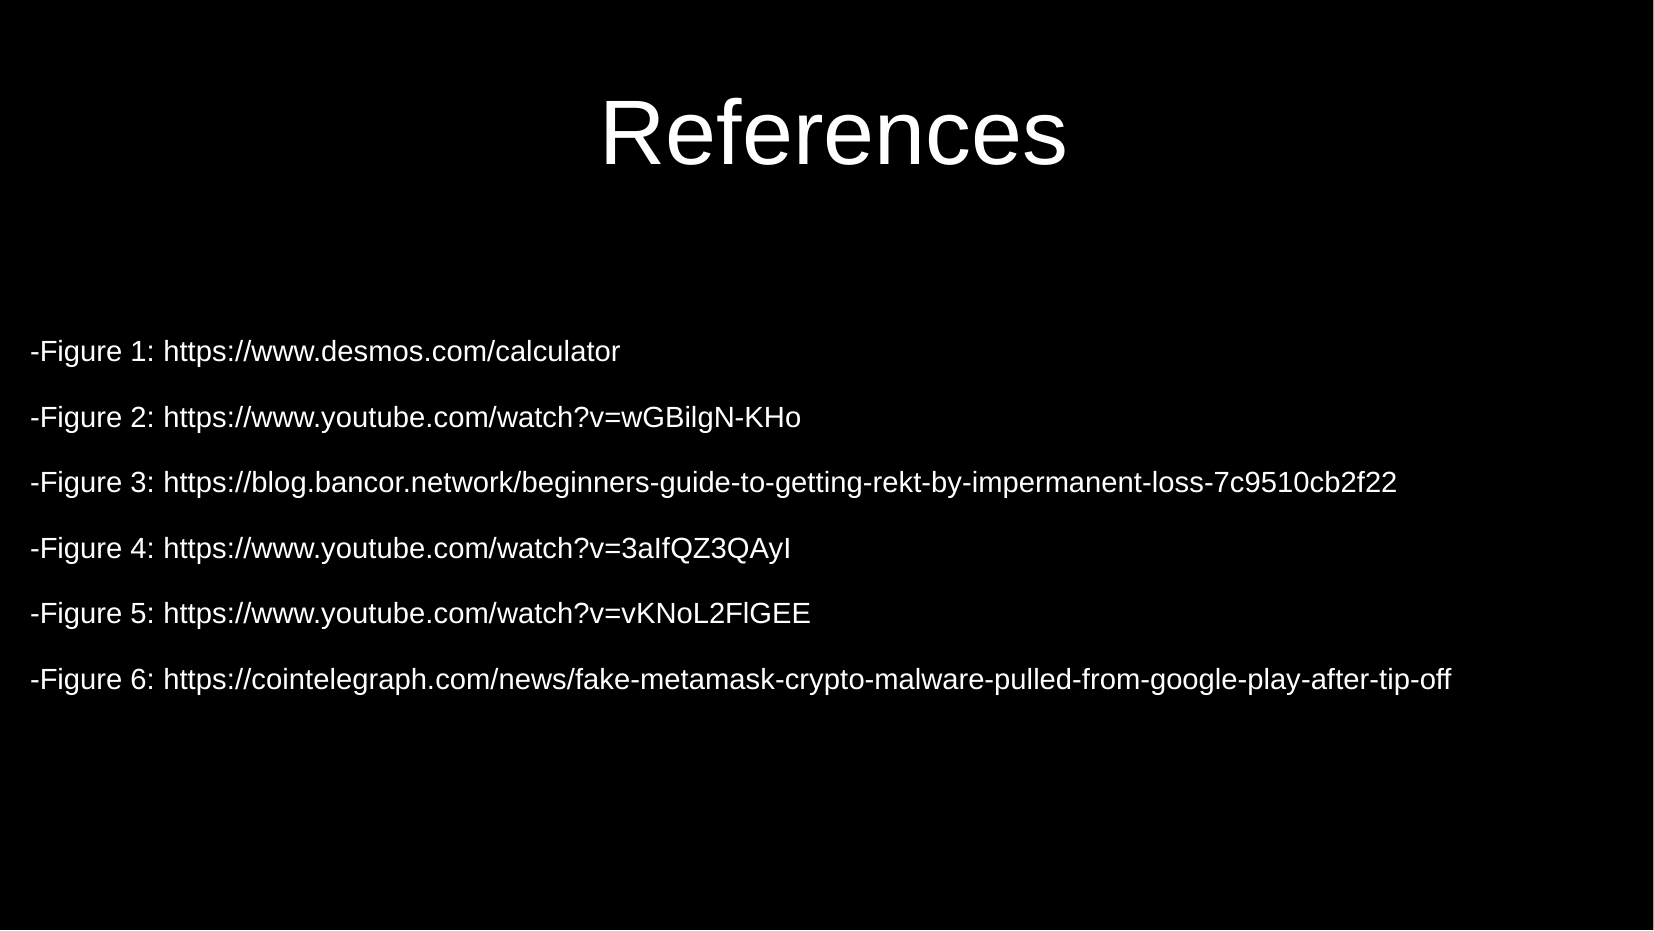

References
# -Figure 1: https://www.desmos.com/calculator -Figure 2: https://www.youtube.com/watch?v=wGBilgN-KHo -Figure 3: https://blog.bancor.network/beginners-guide-to-getting-rekt-by-impermanent-loss-7c9510cb2f22 -Figure 4: https://www.youtube.com/watch?v=3aIfQZ3QAyI -Figure 5: https://www.youtube.com/watch?v=vKNoL2FlGEE -Figure 6: https://cointelegraph.com/news/fake-metamask-crypto-malware-pulled-from-google-play-after-tip-off